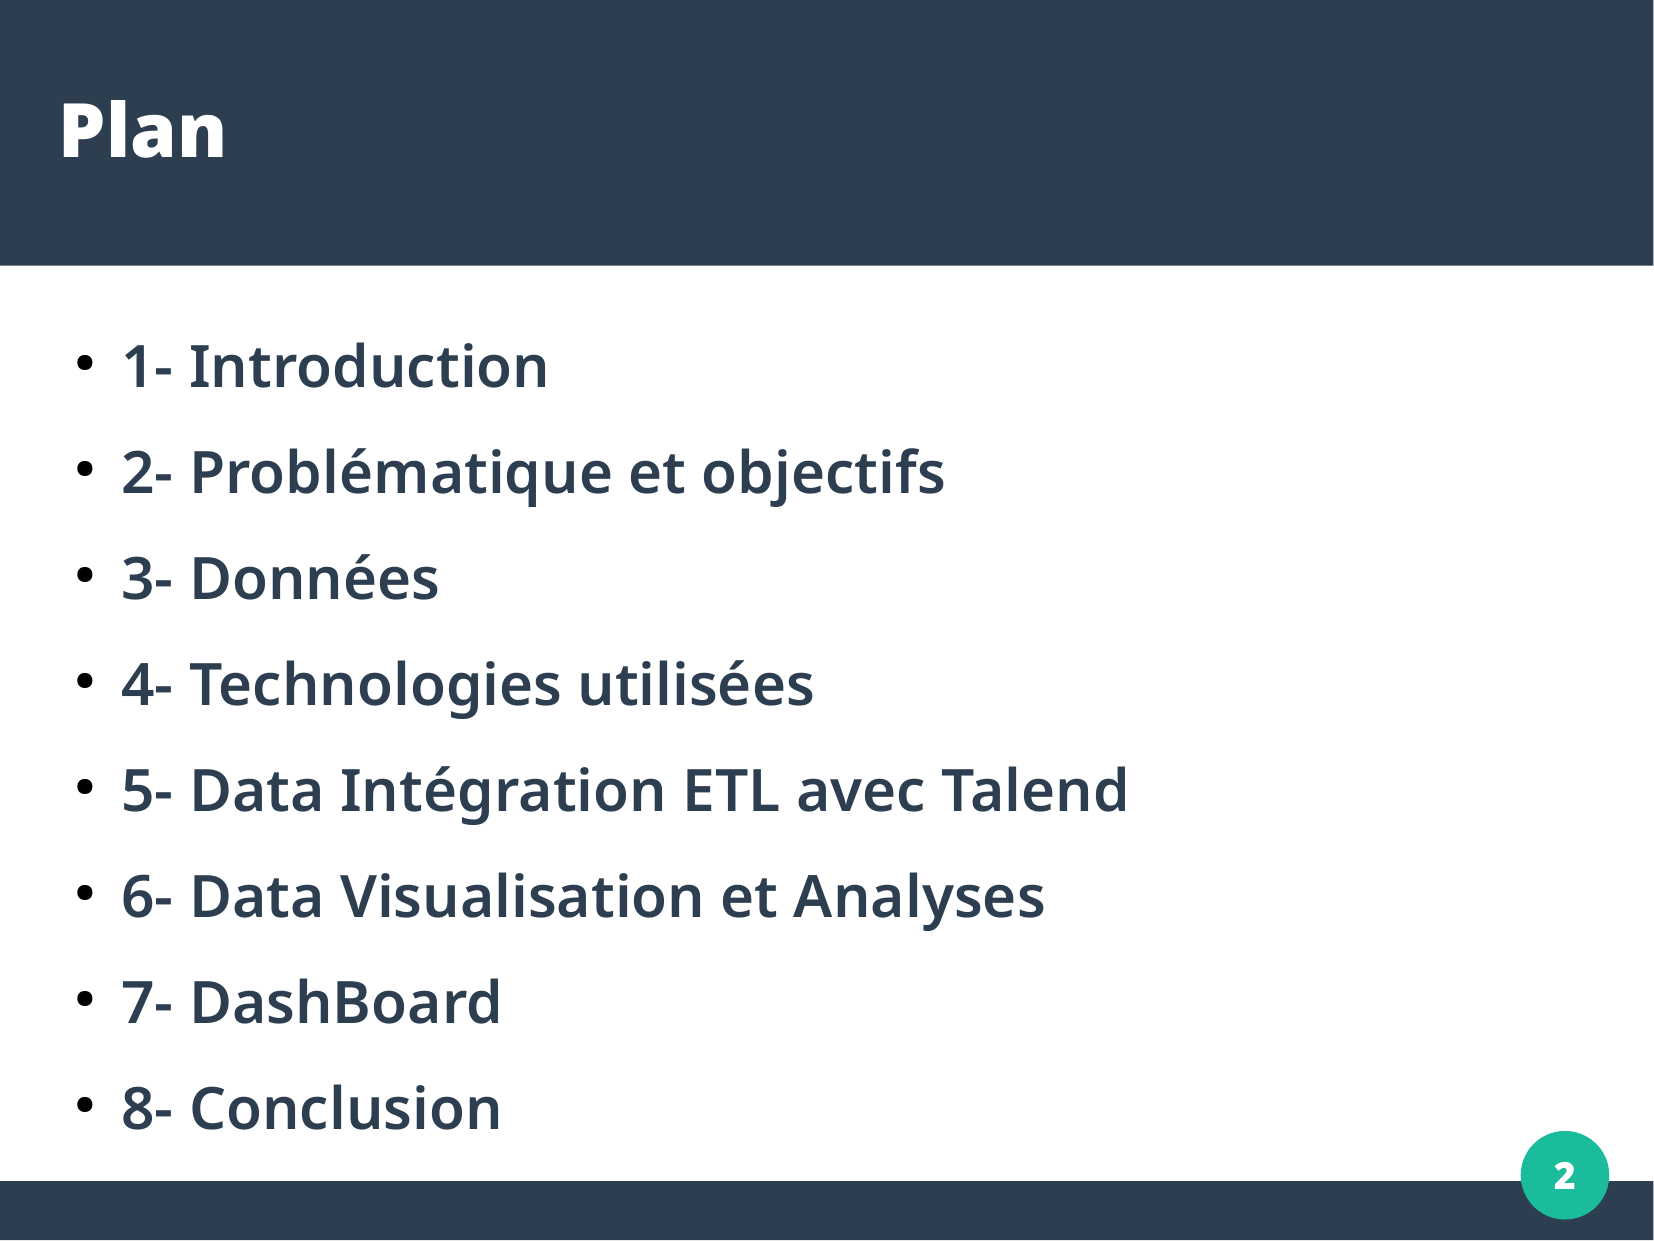

# Plan
1- Introduction
2- Problématique et objectifs
3- Données
4- Technologies utilisées
5- Data Intégration ETL avec Talend
6- Data Visualisation et Analyses
7- DashBoard
8- Conclusion
2